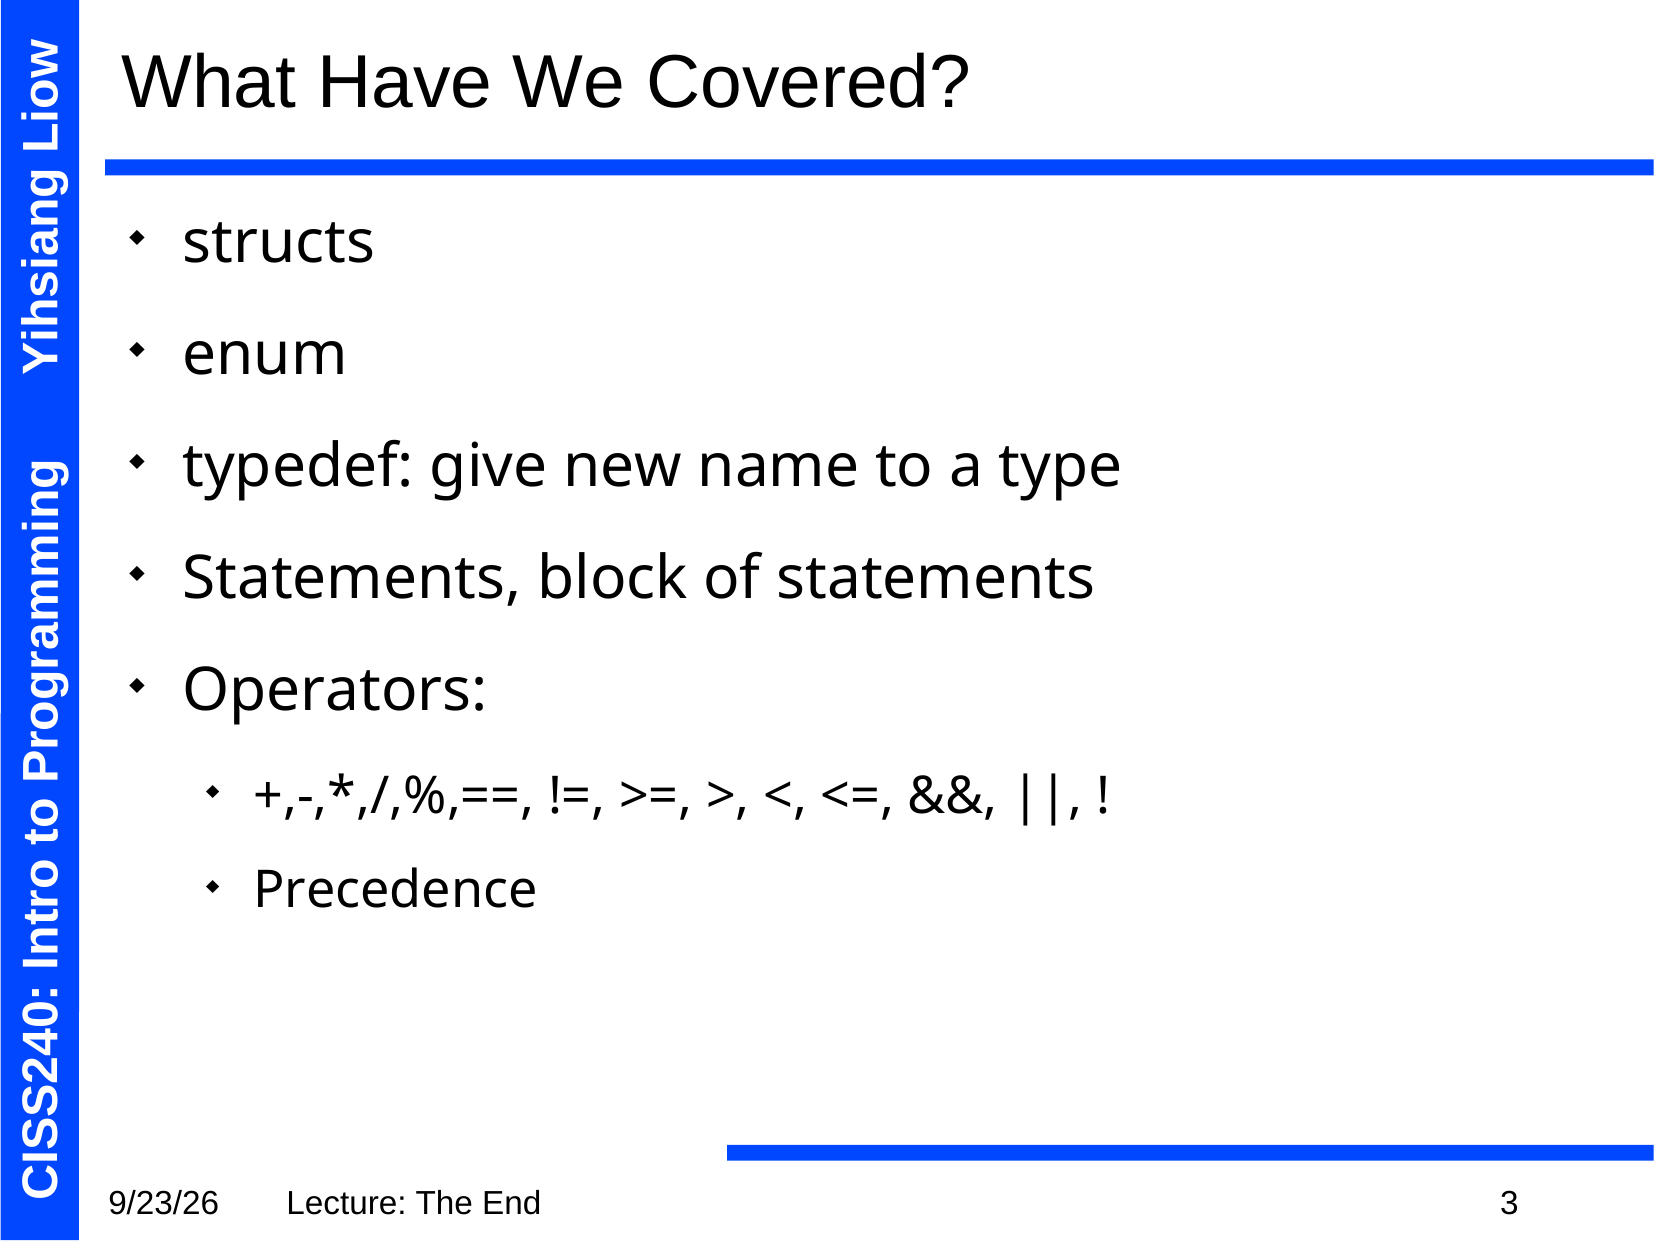

# What Have We Covered?
structs
enum
typedef: give new name to a type
Statements, block of statements
Operators:
+,-,*,/,%,==, !=, >=, >, <, <=, &&, ||, !
Precedence